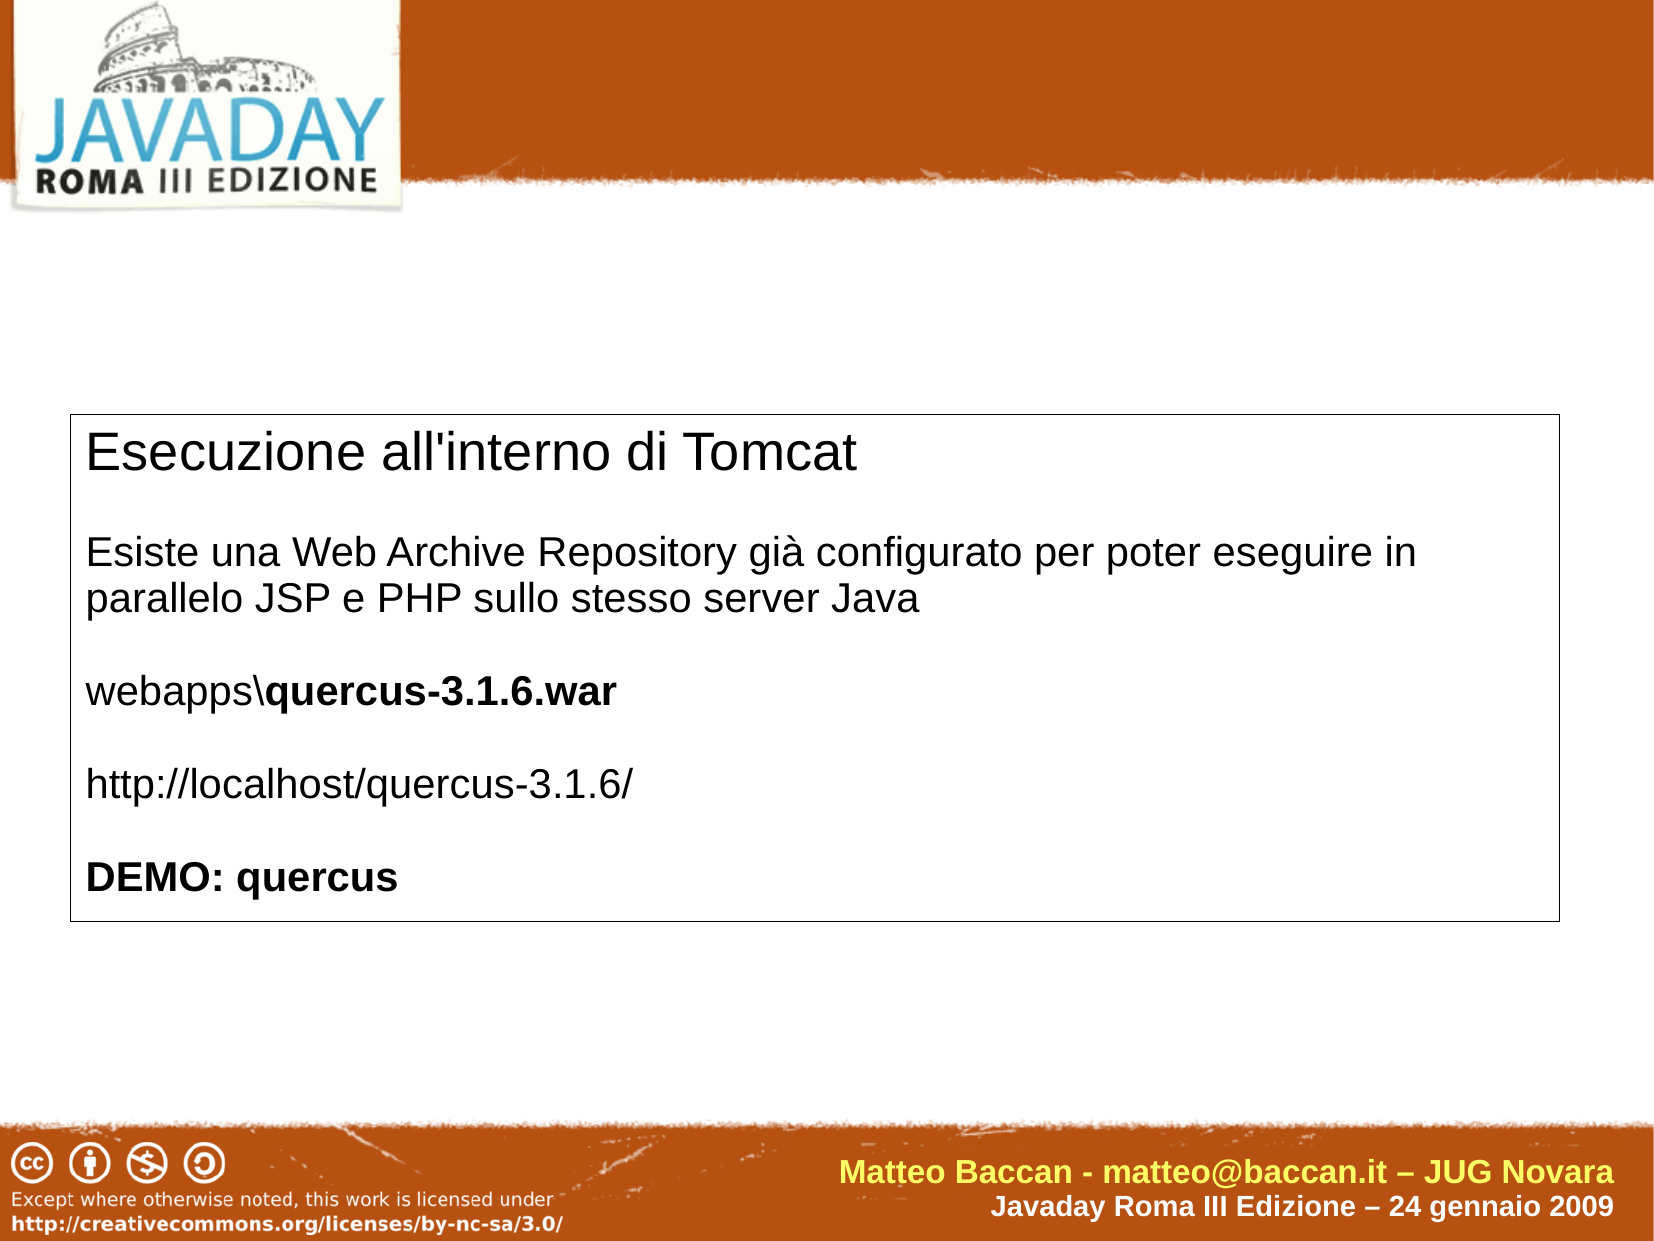

Esecuzione all'interno di Tomcat
Esiste una Web Archive Repository già configurato per poter eseguire in parallelo JSP e PHP sullo stesso server Java
webapps\quercus-3.1.6.war
http://localhost/quercus-3.1.6/
DEMO: quercus